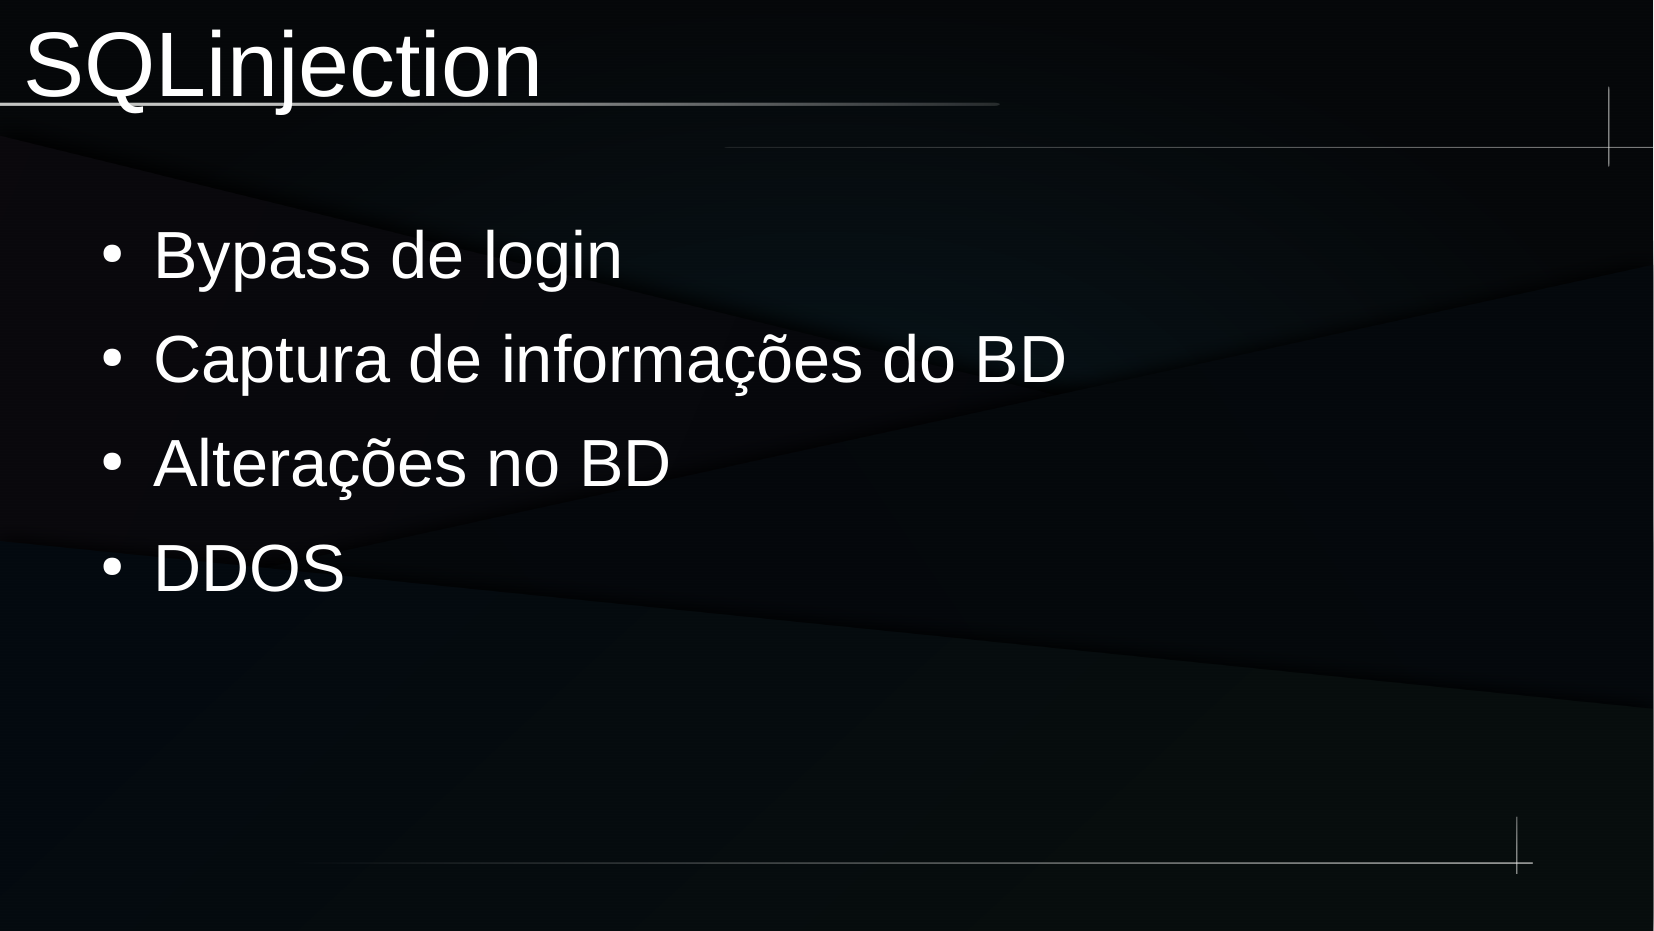

# SQLinjection
Bypass de login
Captura de informações do BD
Alterações no BD
DDOS